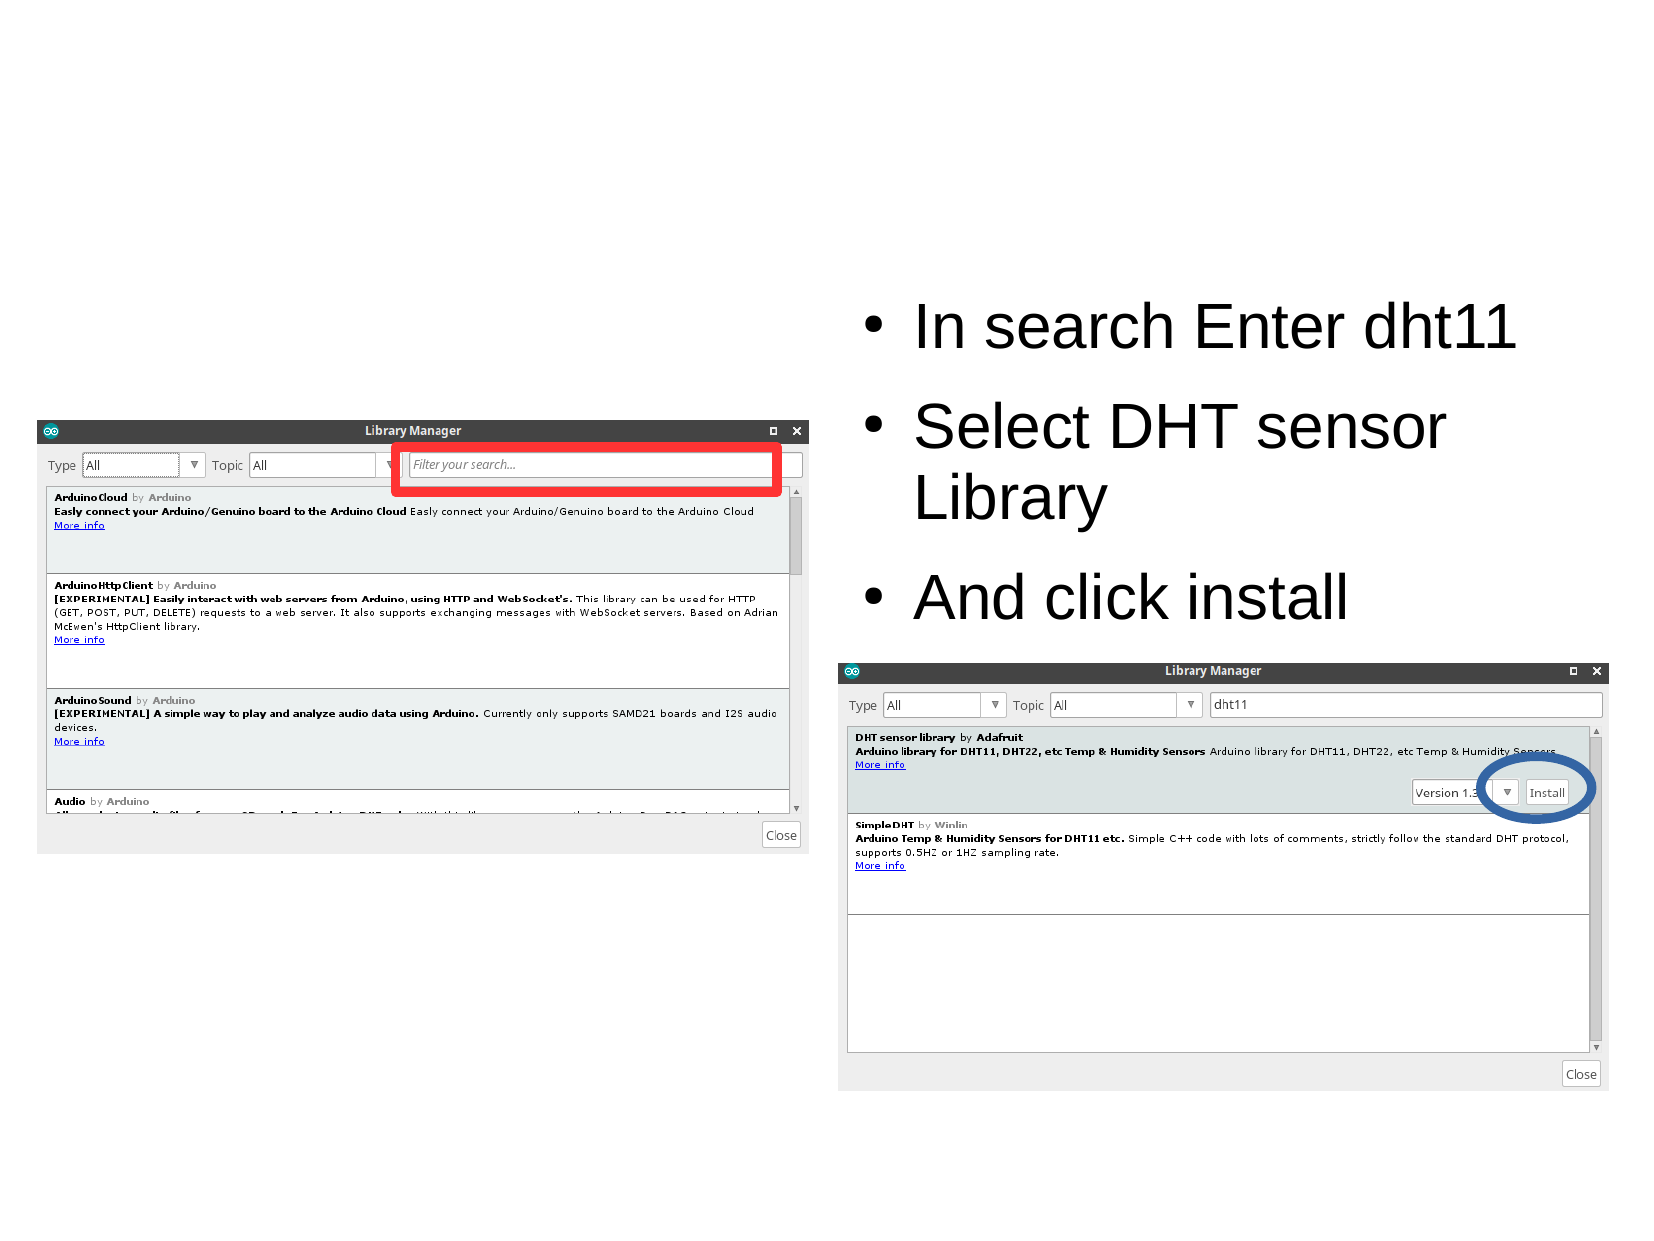

# In search Enter dht11
Select DHT sensor Library
And click install